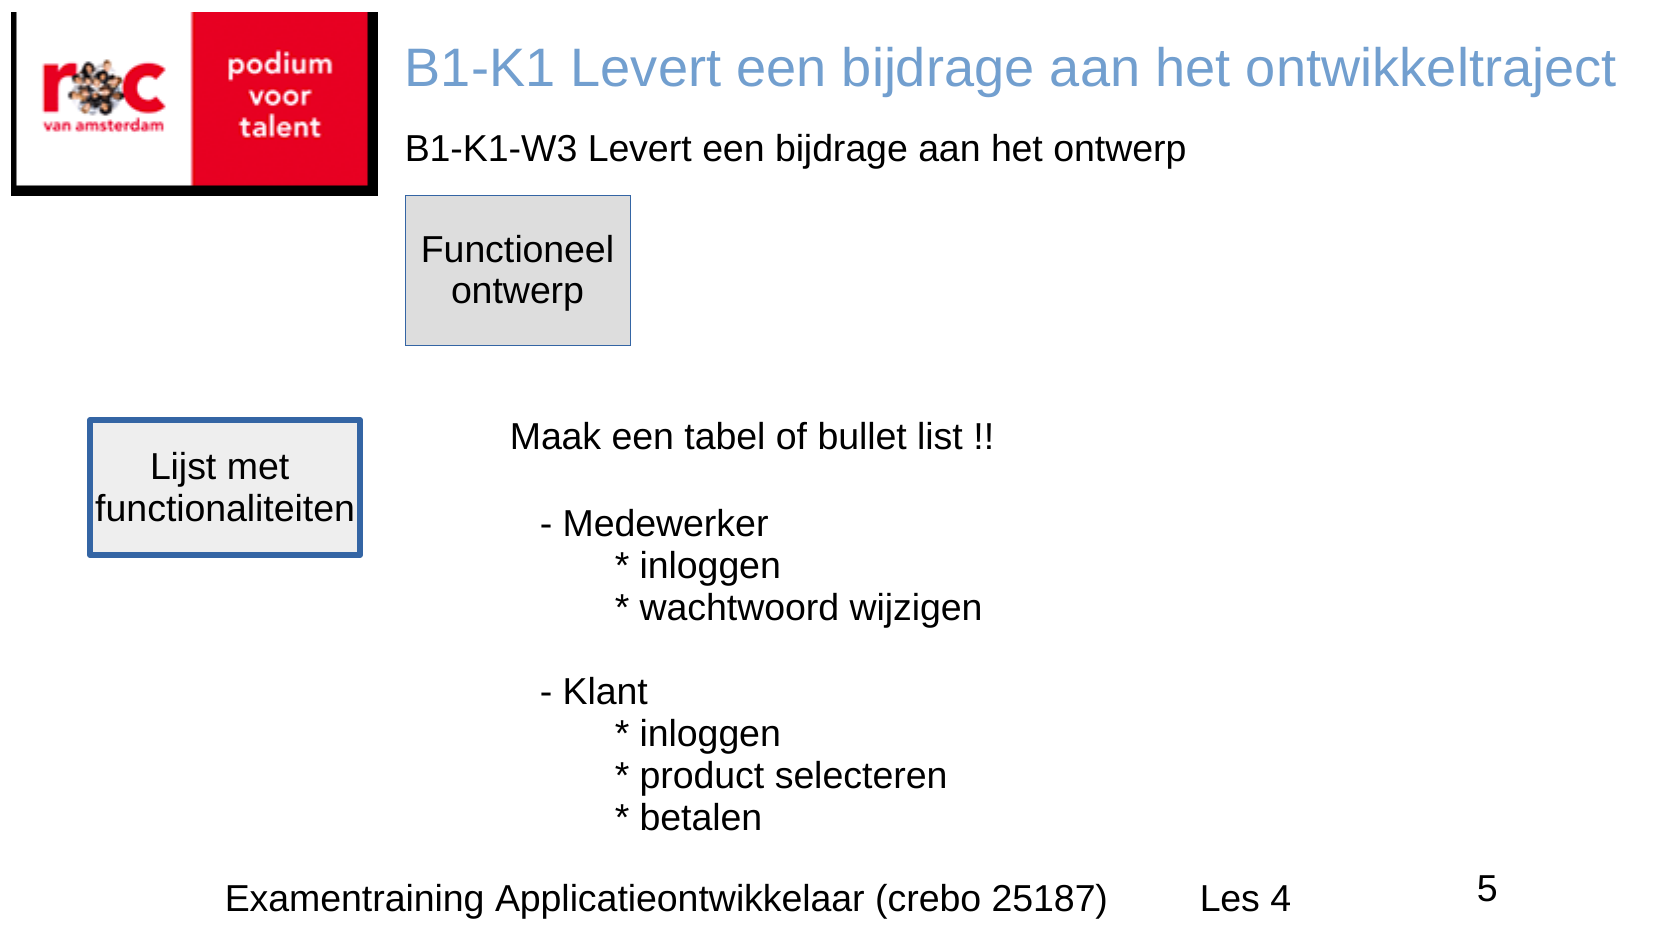

B1-K1 Levert een bijdrage aan het ontwikkeltraject
B1-K1-W3 Levert een bijdrage aan het ontwerp
Functioneel
ontwerp
Maak een tabel of bullet list !!
Lijst met
functionaliteiten
- Medewerker
	* inloggen
	* wachtwoord wijzigen
- Klant
	* inloggen
	* product selecteren
	* betalen
Examentraining Applicatieontwikkelaar (crebo 25187)
Les 4